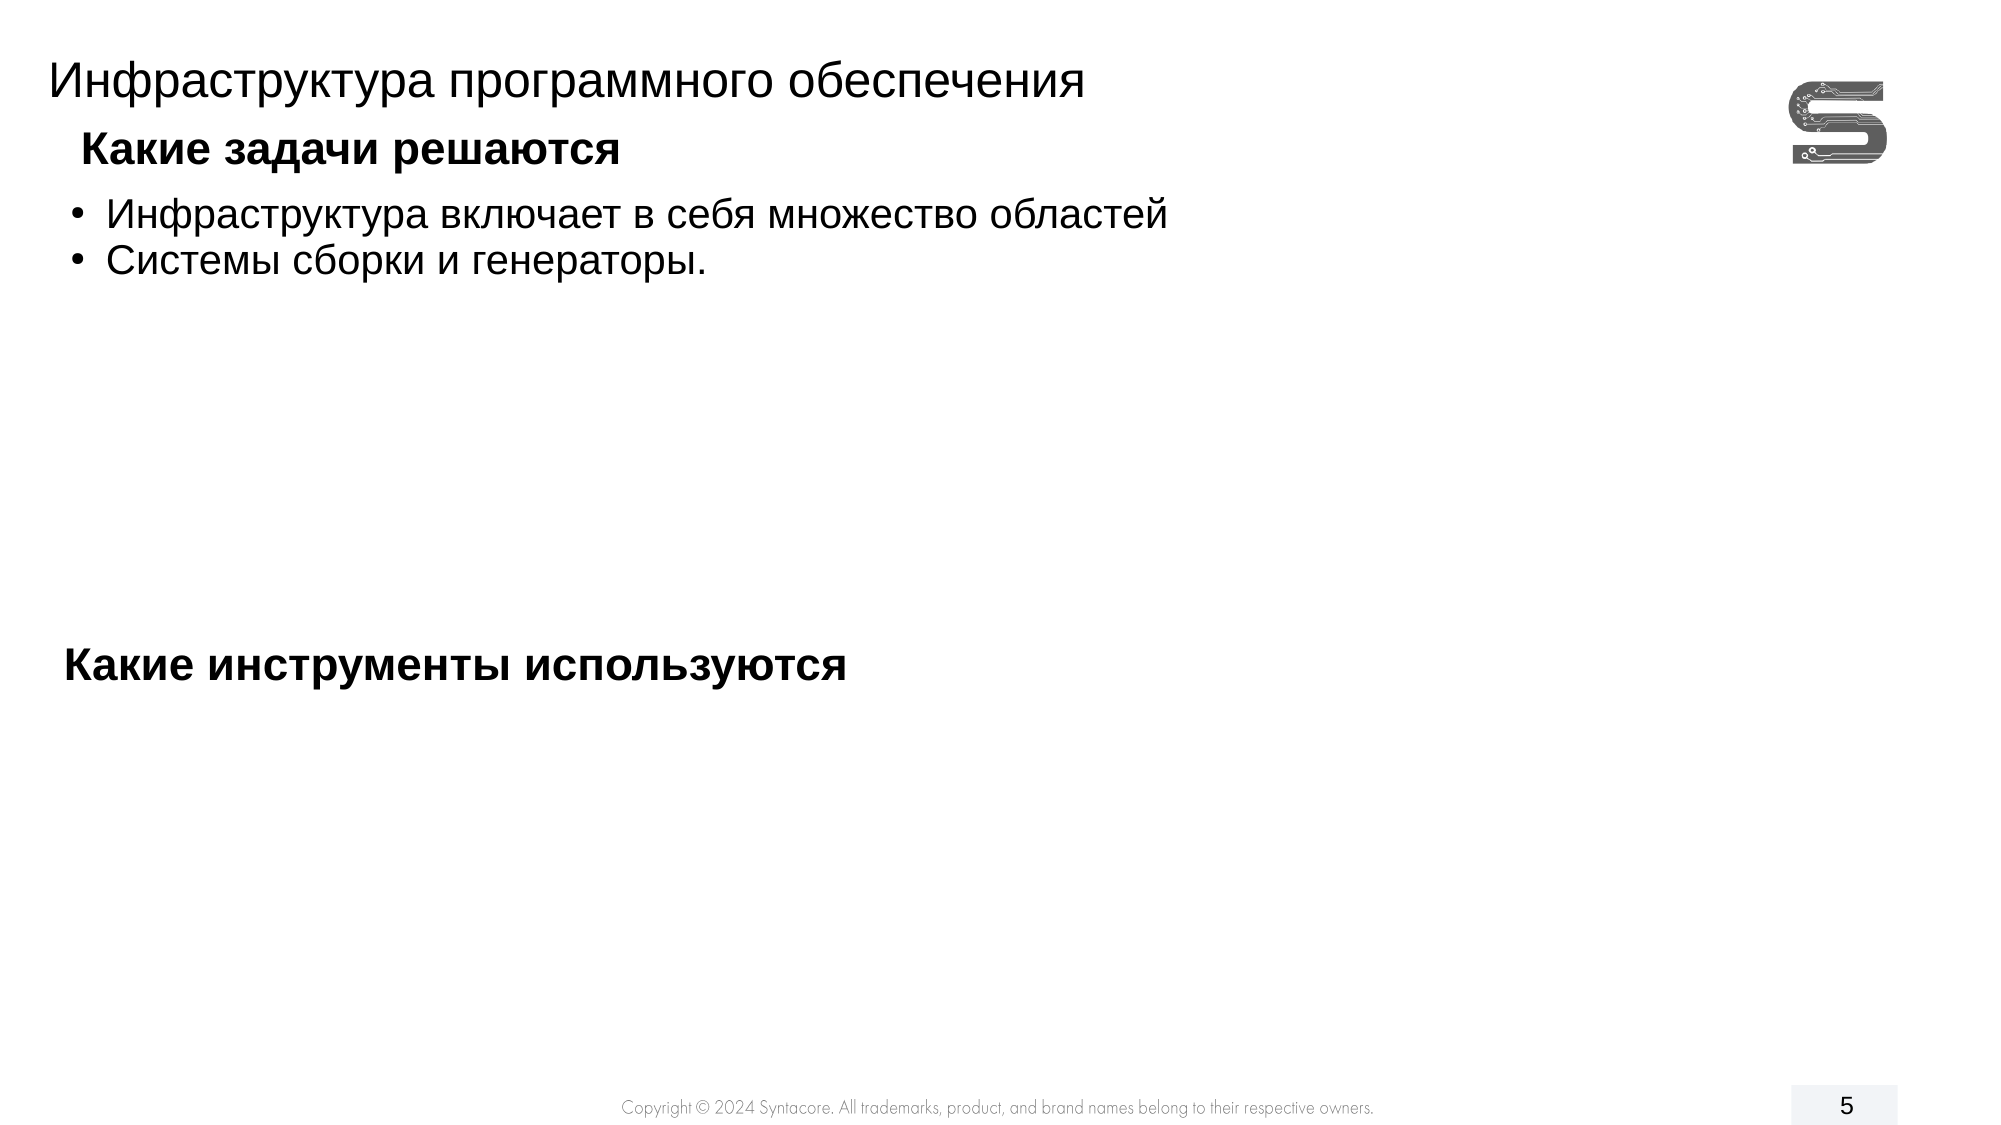

Инфраструктура программного обеспечения
Какие задачи решаются
Инфраструктура включает в себя множество областей
Системы сборки и генераторы.
Какие инструменты используются